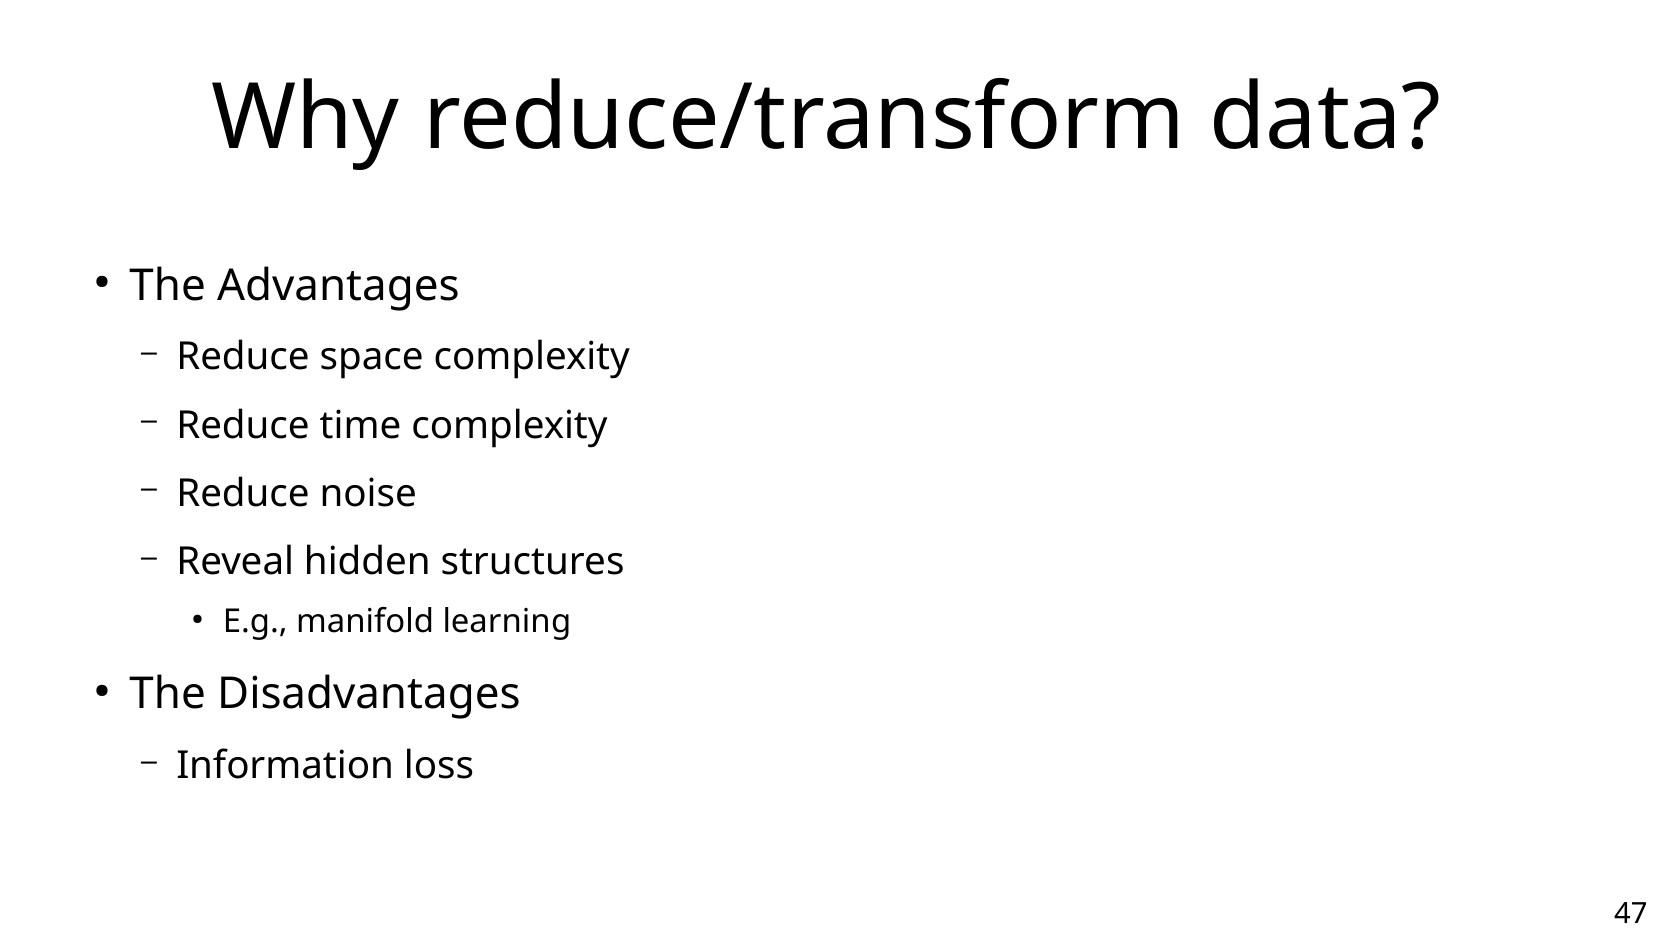

# Why reduce/transform data?
The Advantages
Reduce space complexity
Reduce time complexity
Reduce noise
Reveal hidden structures
E.g., manifold learning
The Disadvantages
Information loss
47